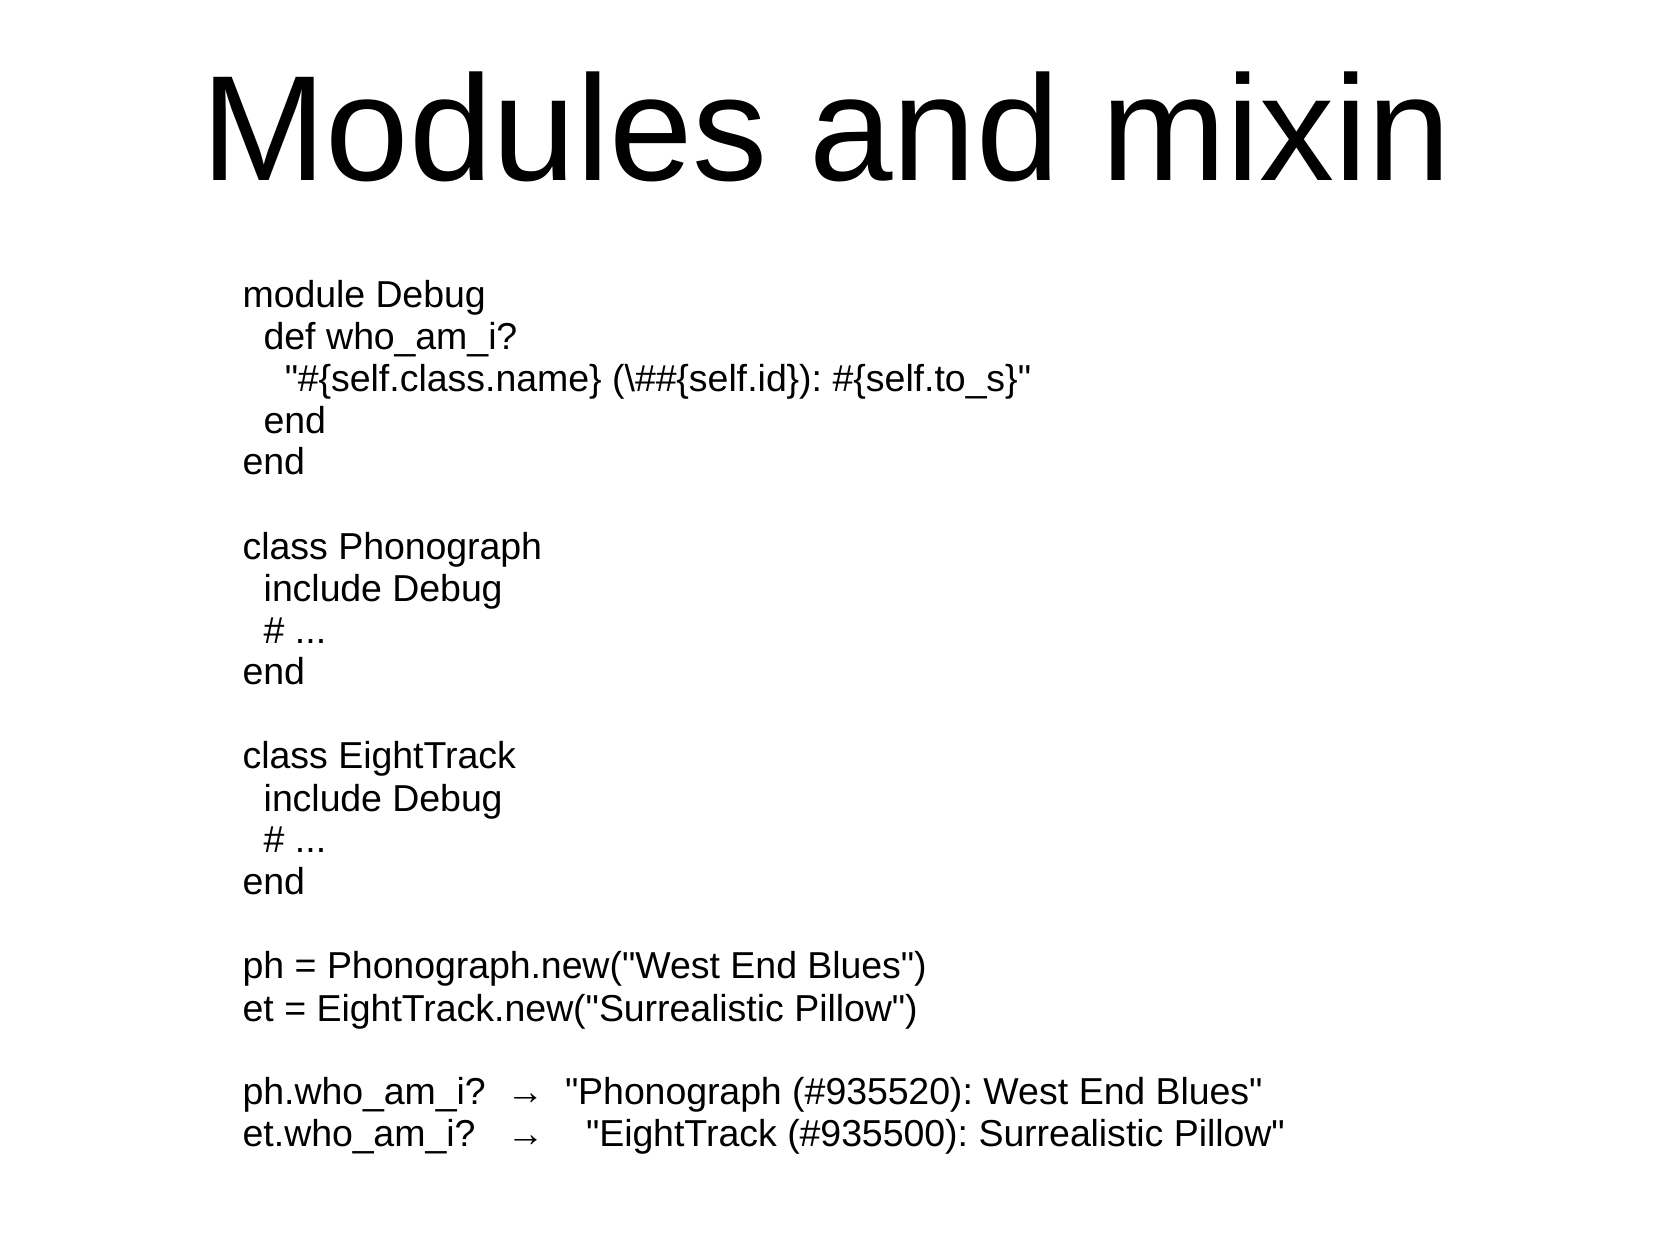

Modules and mixin
module Debug
 def who_am_i?
 "#{self.class.name} (\##{self.id}): #{self.to_s}"
 end
end
class Phonograph
 include Debug
 # ...
end
class EightTrack
 include Debug
 # ...
end
ph = Phonograph.new("West End Blues")
et = EightTrack.new("Surrealistic Pillow")
ph.who_am_i? → "Phonograph (#935520): West End Blues"
et.who_am_i? → "EightTrack (#935500): Surrealistic Pillow"